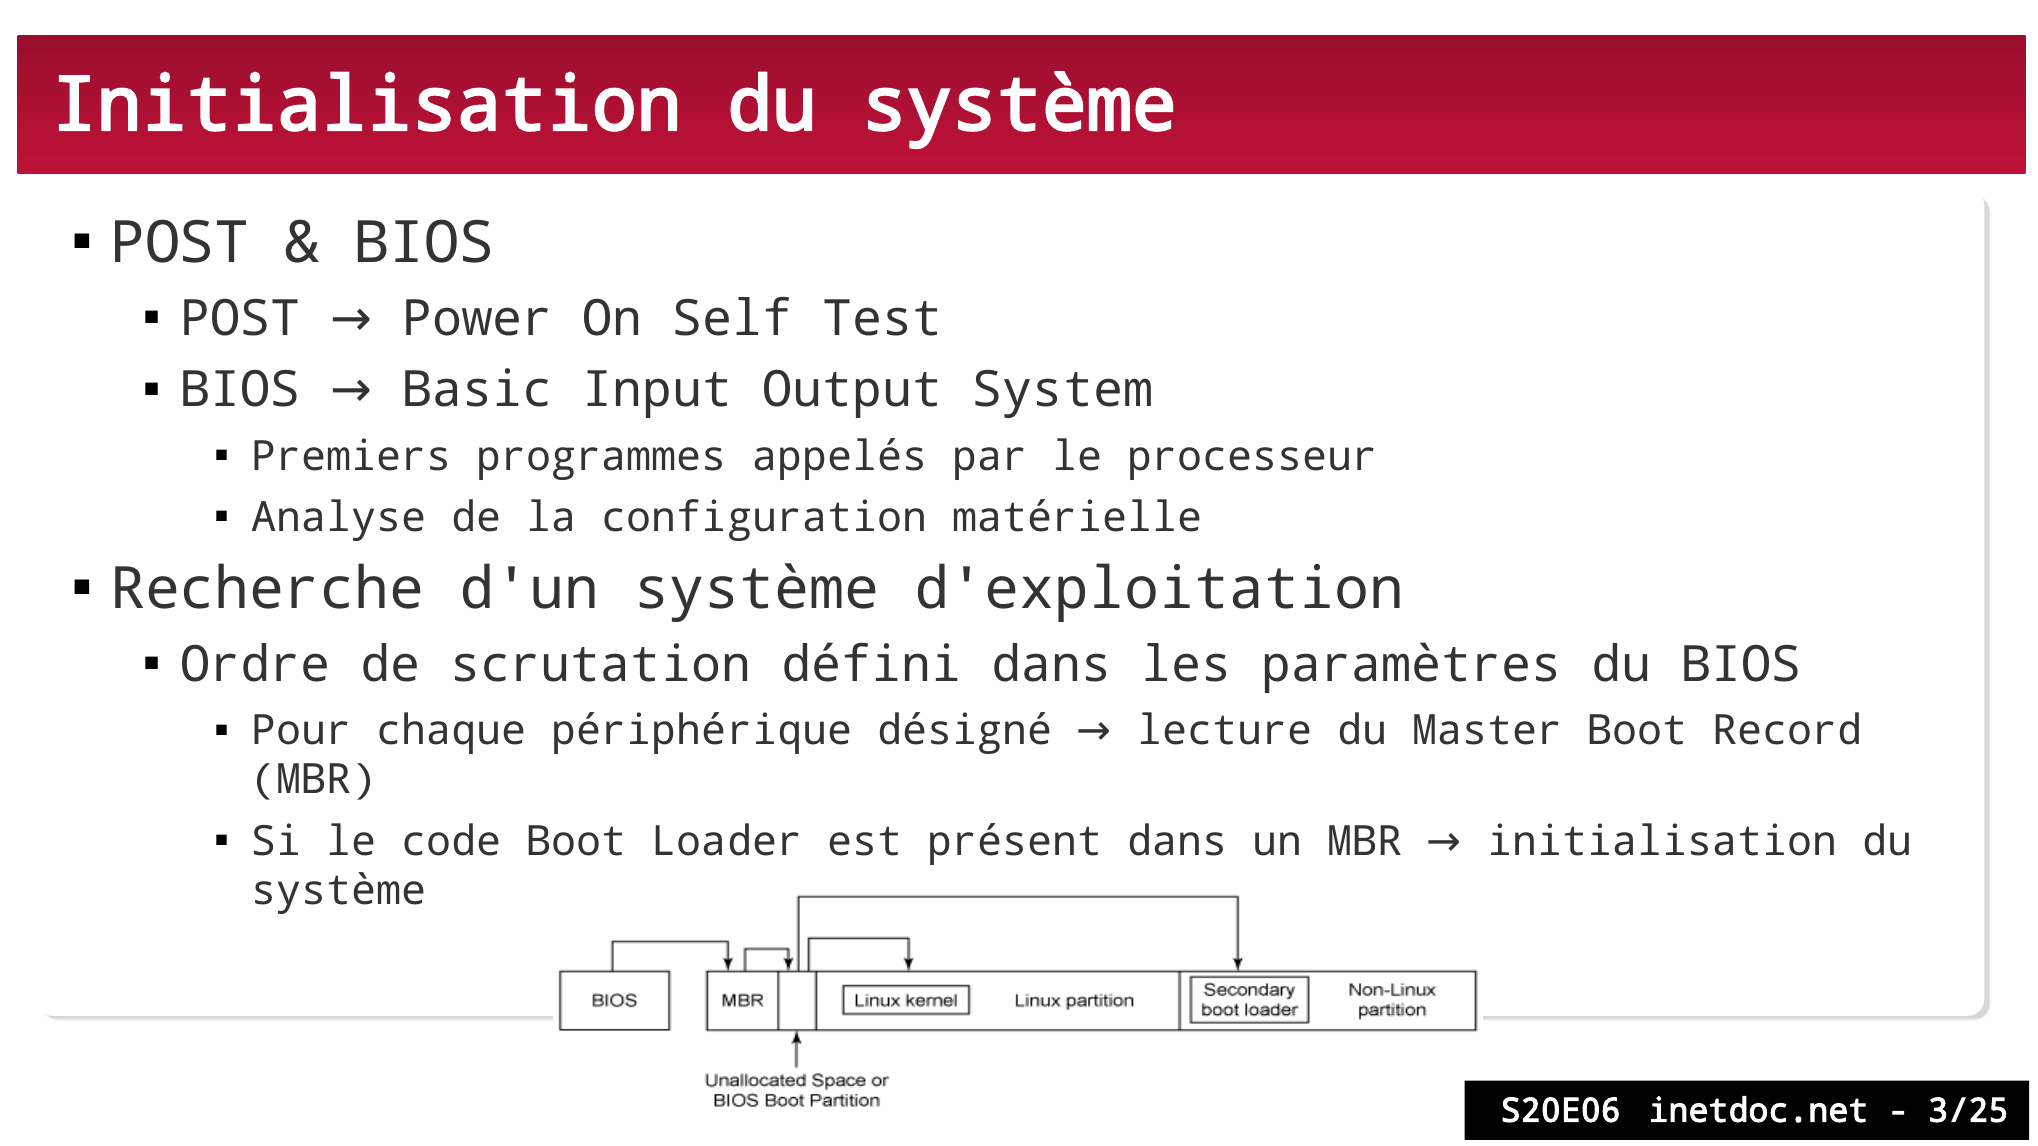

Initialisation du système
POST & BIOS
POST → Power On Self Test
BIOS → Basic Input Output System
Premiers programmes appelés par le processeur
Analyse de la configuration matérielle
Recherche d'un système d'exploitation
Ordre de scrutation défini dans les paramètres du BIOS
Pour chaque périphérique désigné → lecture du Master Boot Record (MBR)
Si le code Boot Loader est présent dans un MBR → initialisation du système
S20E06	inetdoc.net - /25